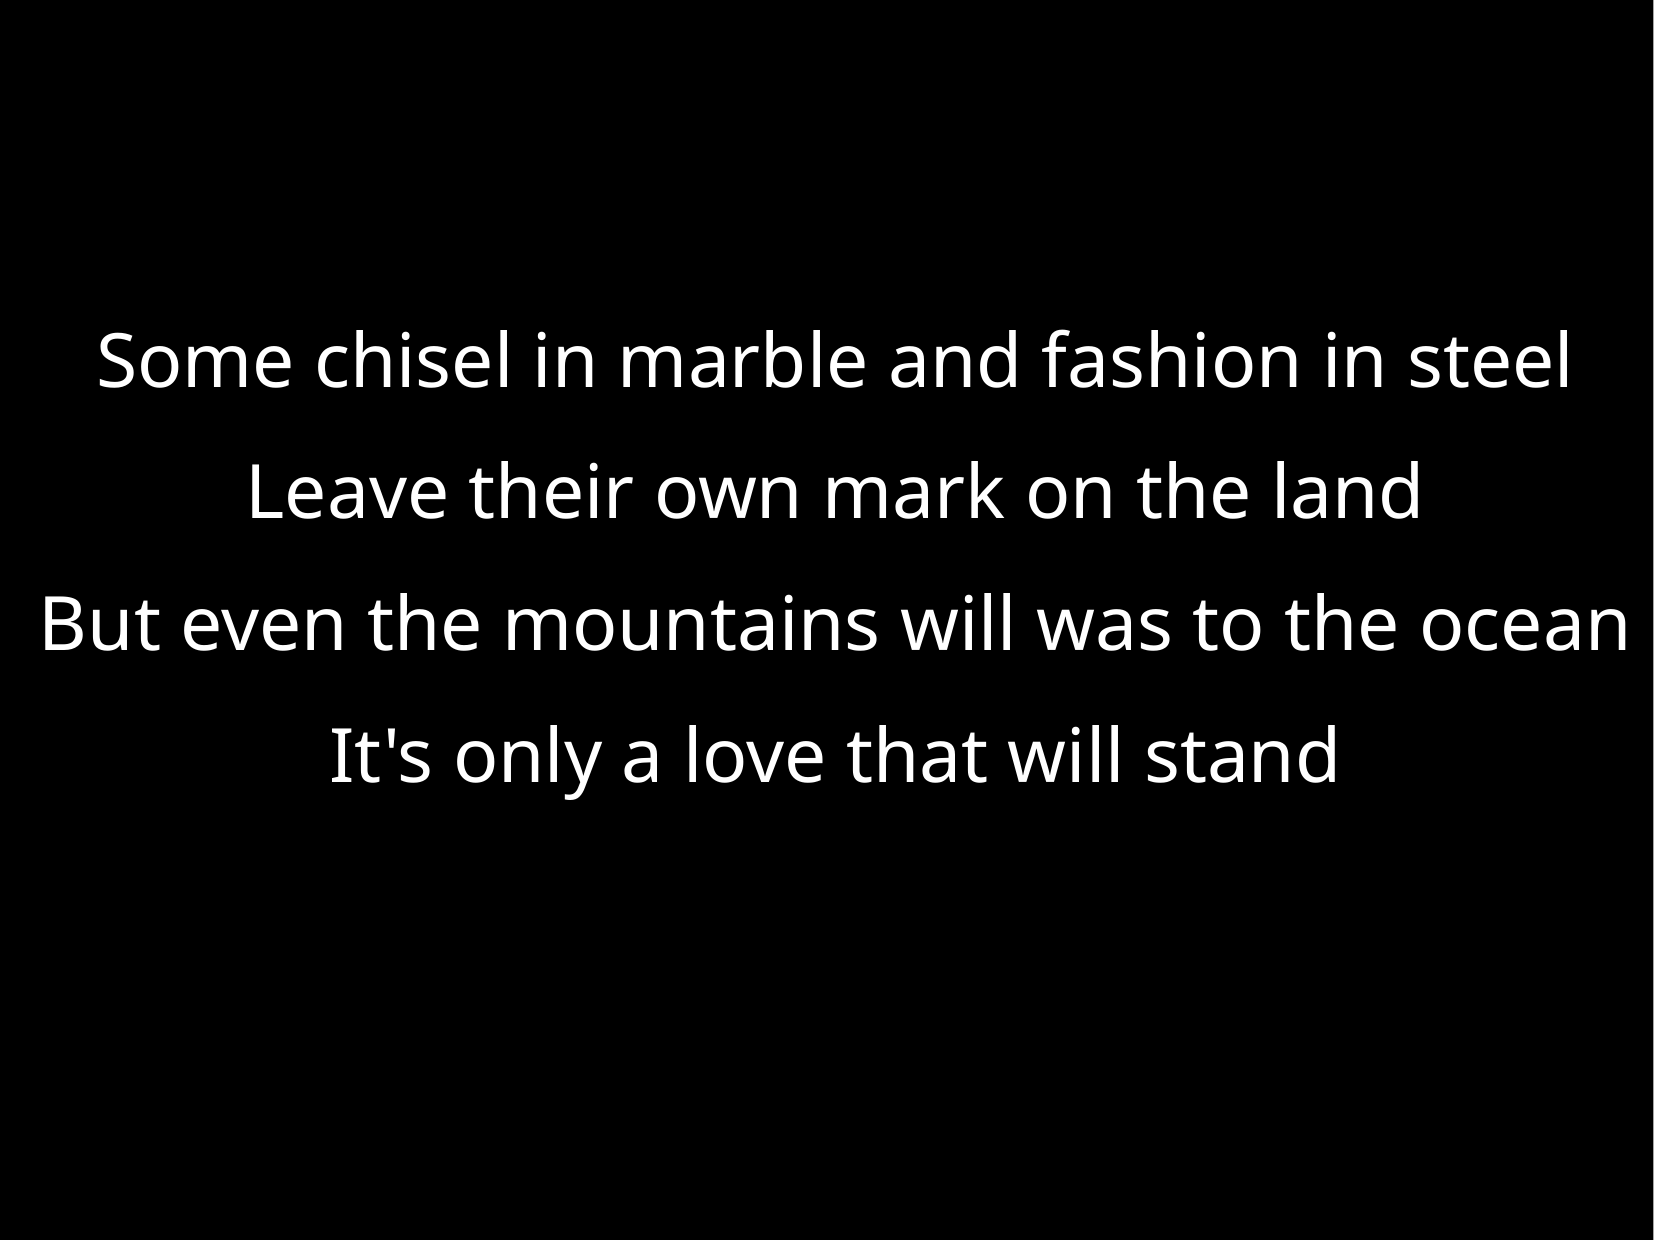

#
Some chisel in marble and fashion in steel
Leave their own mark on the land
But even the mountains will was to the ocean
It's only a love that will stand